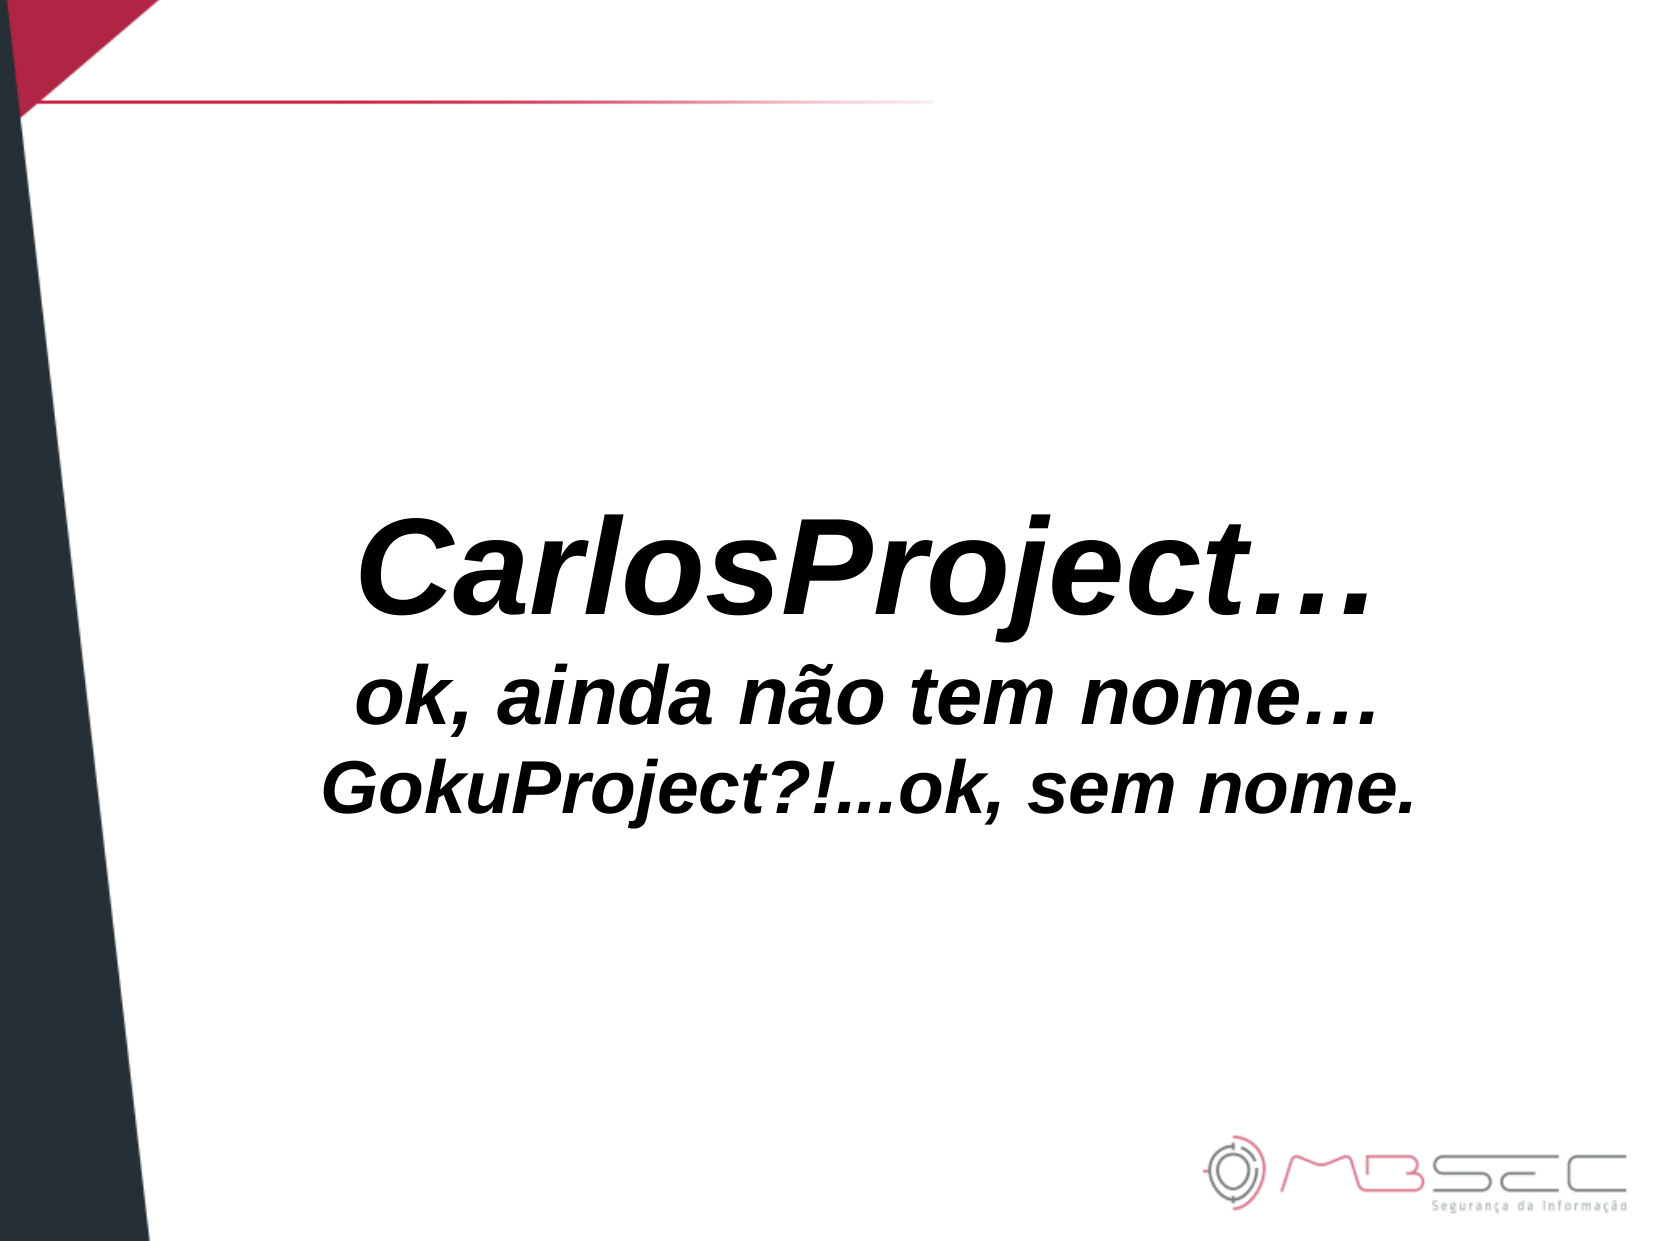

#
CarlosProject…
ok, ainda não tem nome…
GokuProject?!...ok, sem nome.